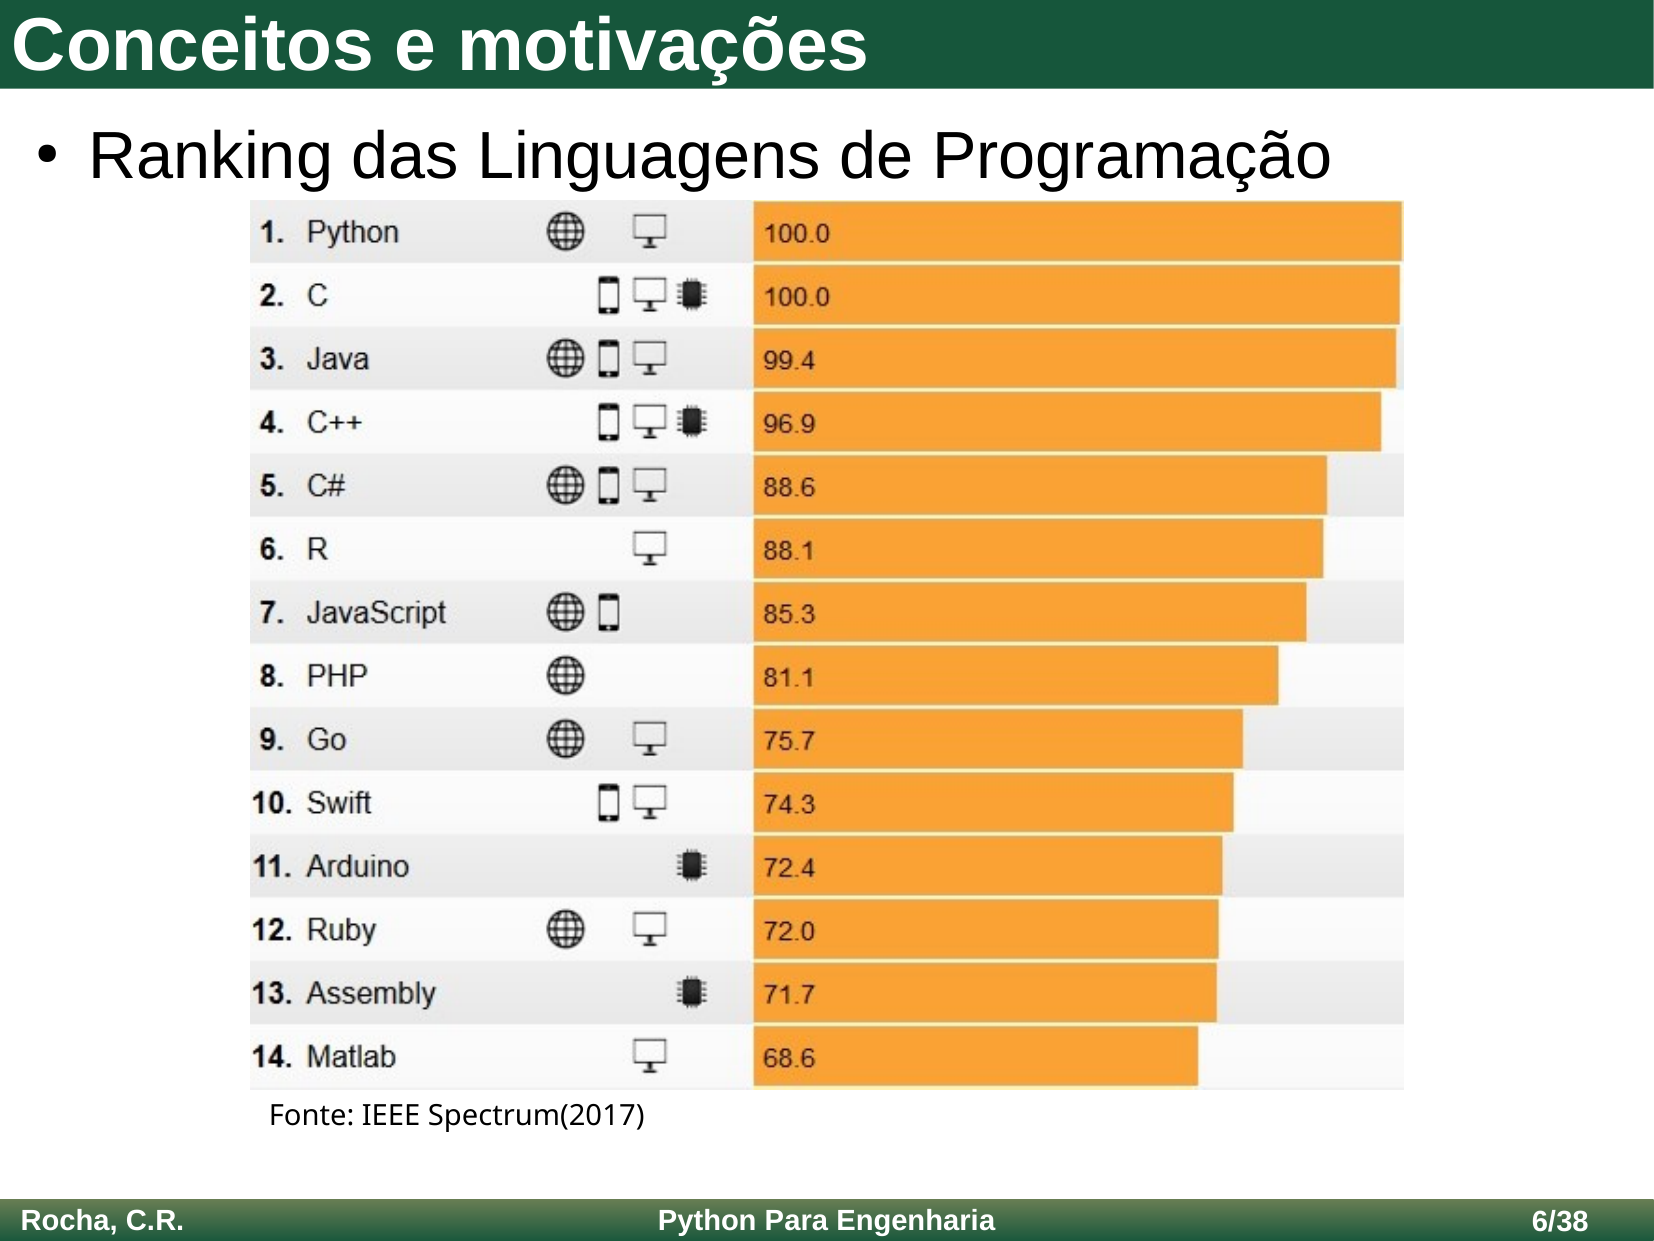

# Conceitos e motivações
Ranking das Linguagens de Programação
Fonte: IEEE Spectrum(2017)